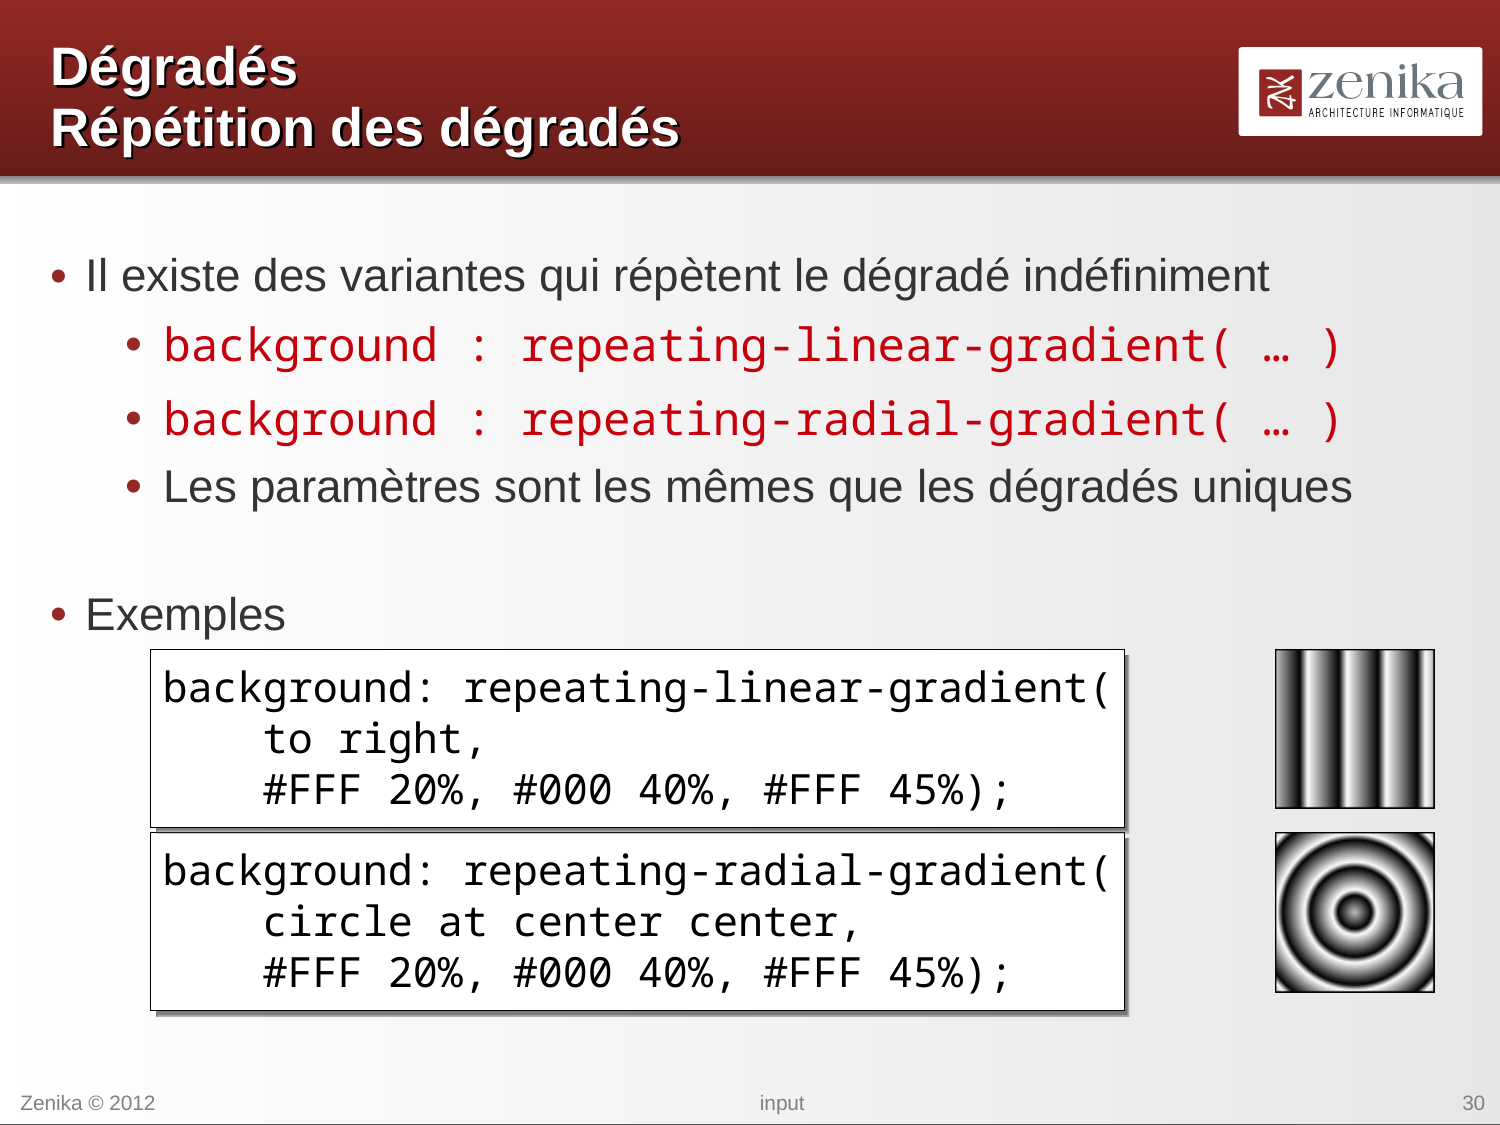

# Dégradés Répétition des dégradés
Il existe des variantes qui répètent le dégradé indéfiniment
background : repeating-linear-gradient( … )
background : repeating-radial-gradient( … )
Les paramètres sont les mêmes que les dégradés uniques
Exemples
background: repeating-linear-gradient(
 to right,
 #FFF 20%, #000 40%, #FFF 45%);
background: repeating-radial-gradient(
 circle at center center,
 #FFF 20%, #000 40%, #FFF 45%);